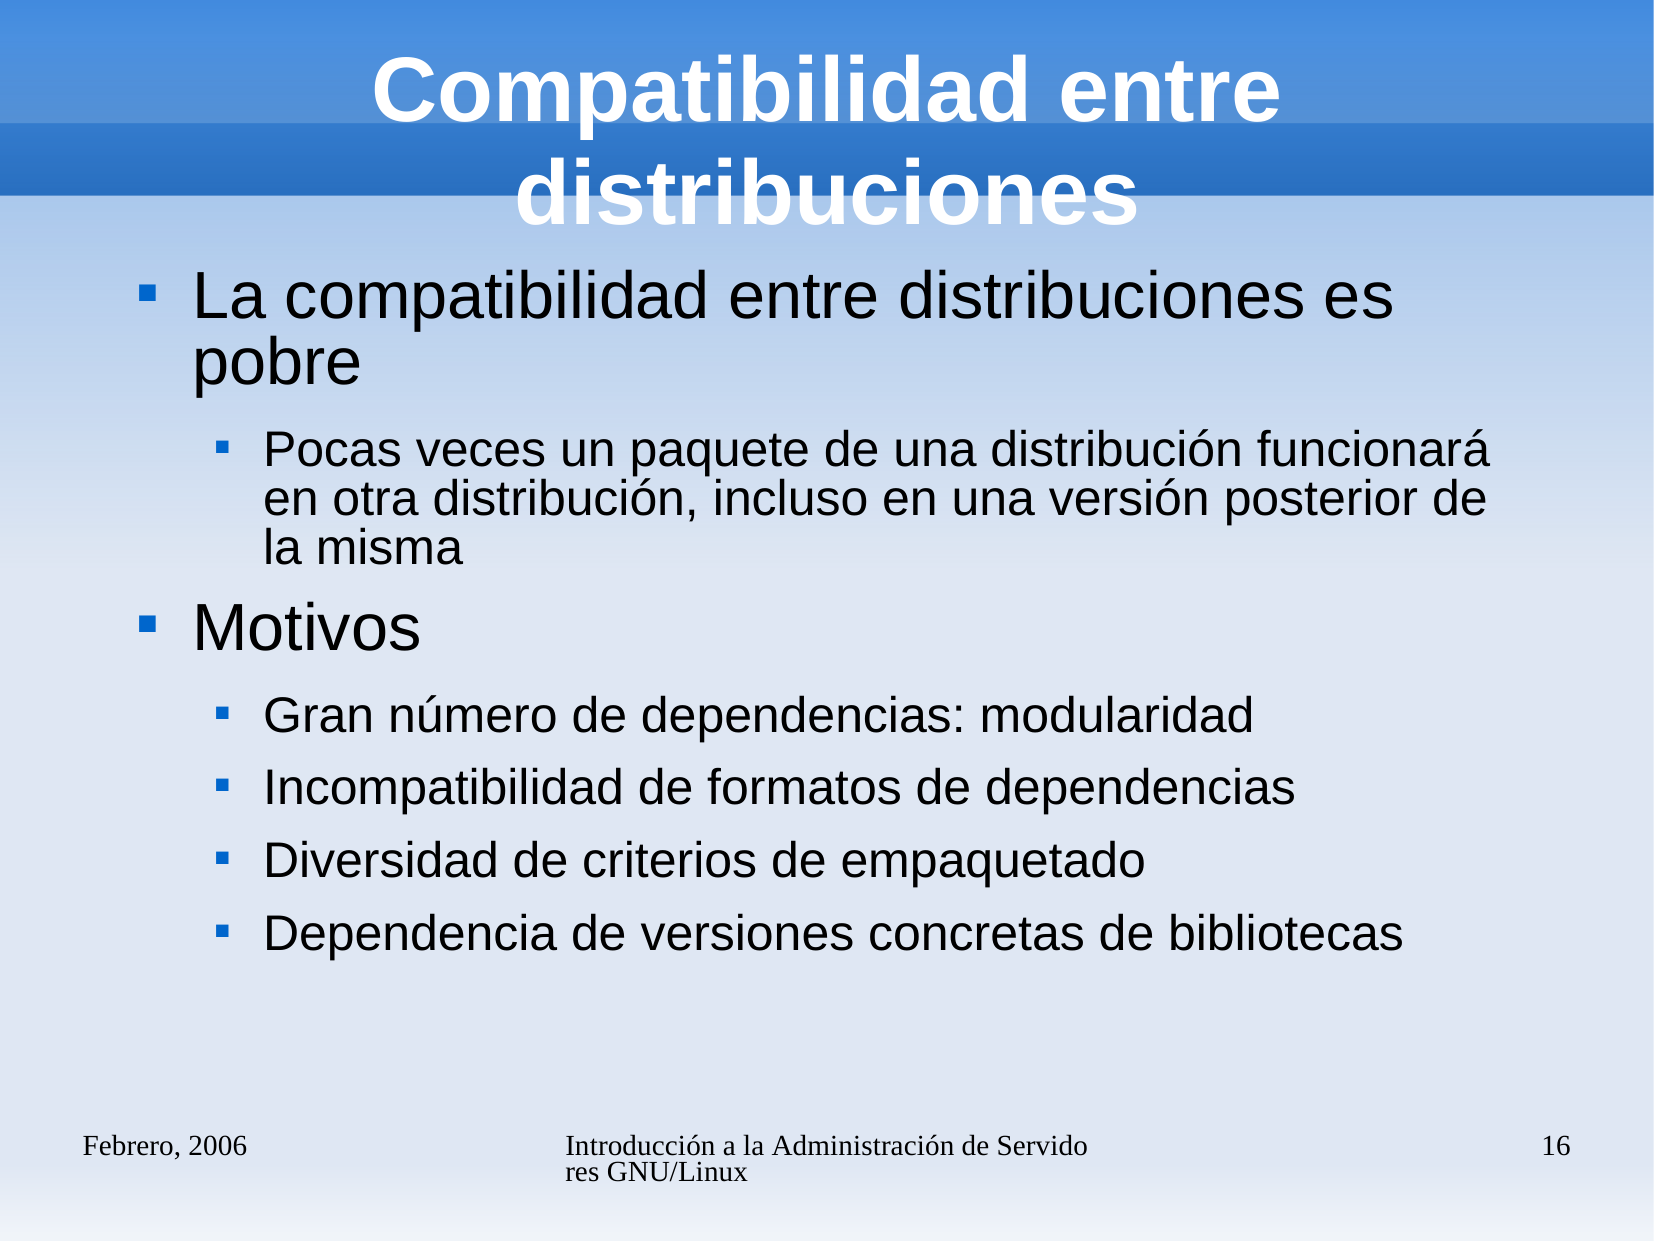

# Compatibilidad entre distribuciones
La compatibilidad entre distribuciones es pobre
Pocas veces un paquete de una distribución funcionará en otra distribución, incluso en una versión posterior de la misma
Motivos
Gran número de dependencias: modularidad
Incompatibilidad de formatos de dependencias
Diversidad de criterios de empaquetado
Dependencia de versiones concretas de bibliotecas
Febrero, 2006
Introducción a la Administración de Servidores GNU/Linux
16